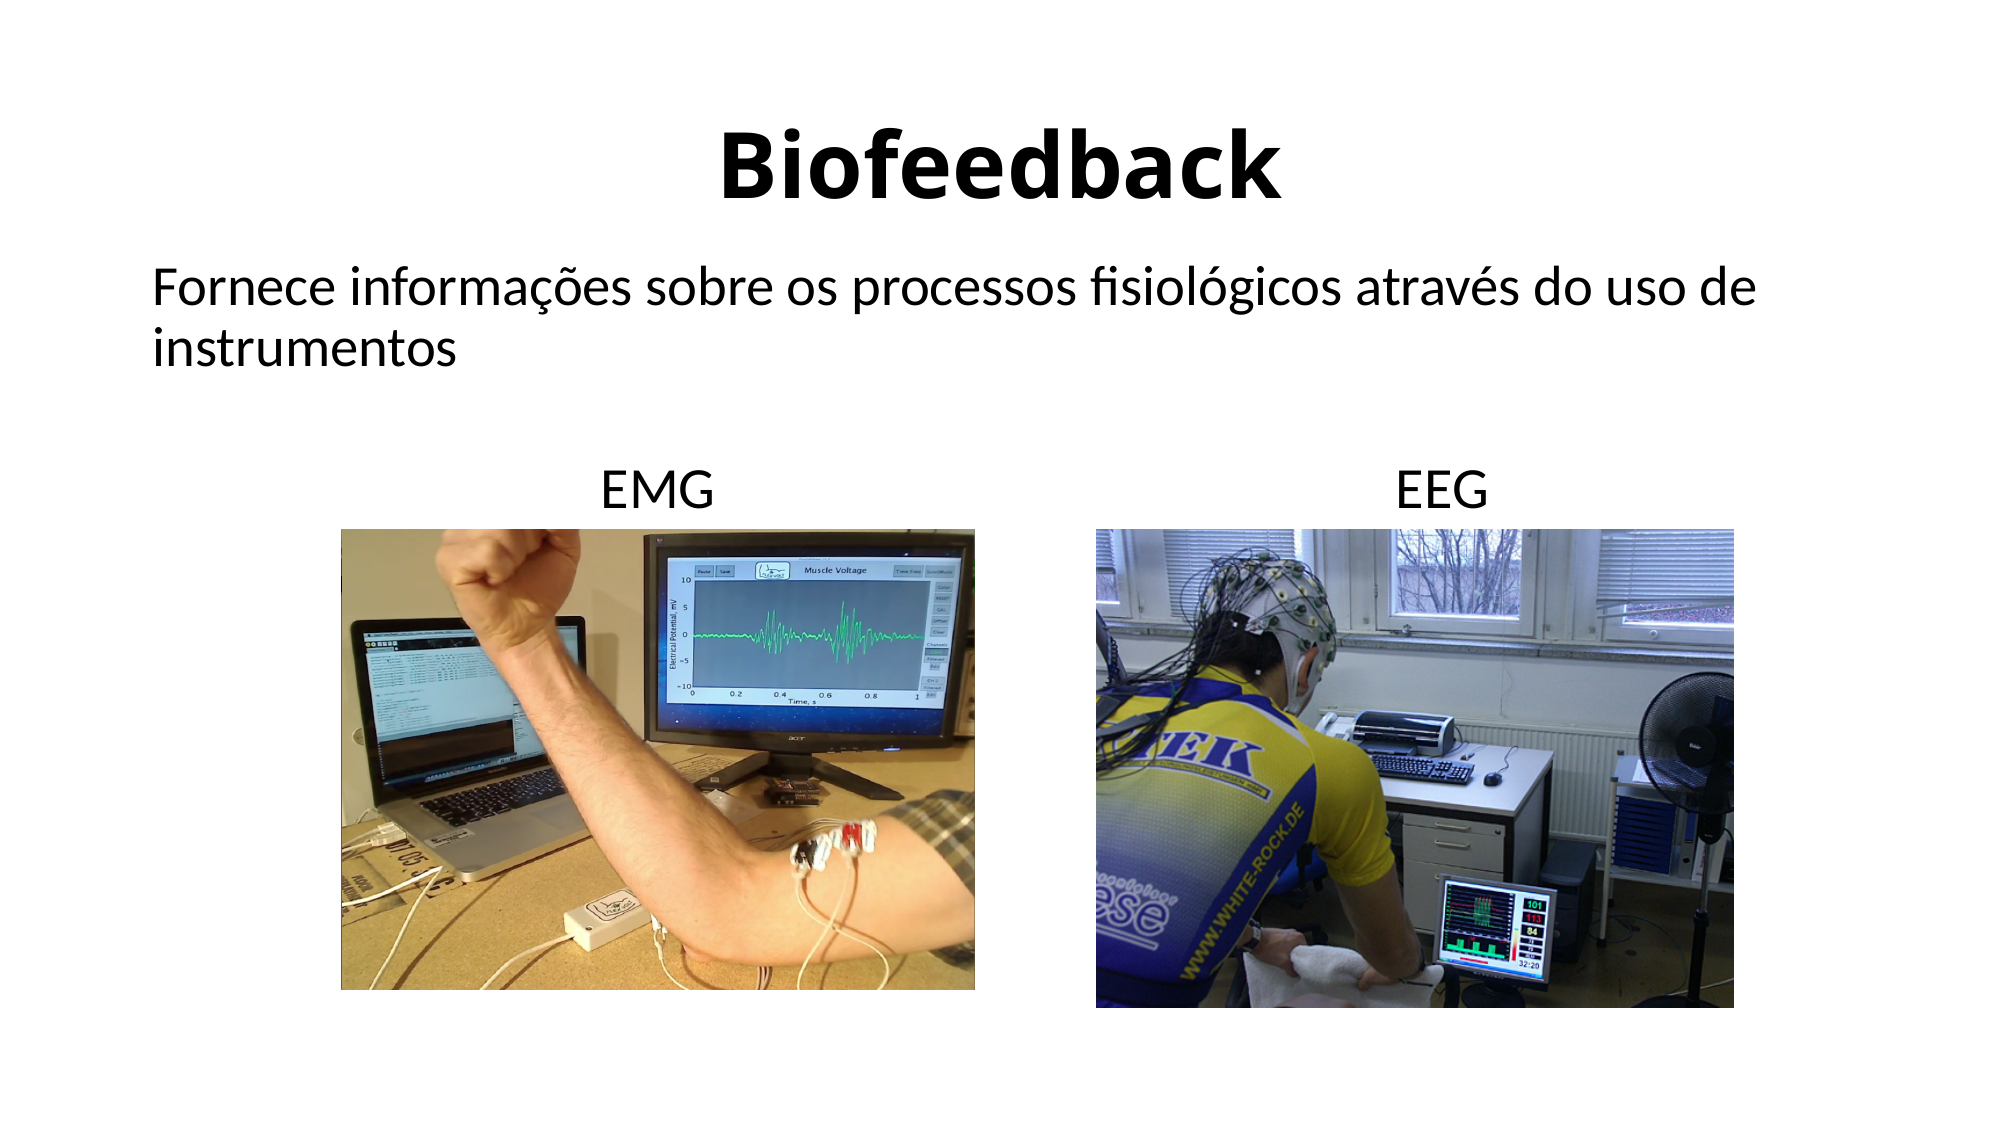

# Biofeedback
Fornece informações sobre os processos fisiológicos através do uso de instrumentos
EMG
EEG